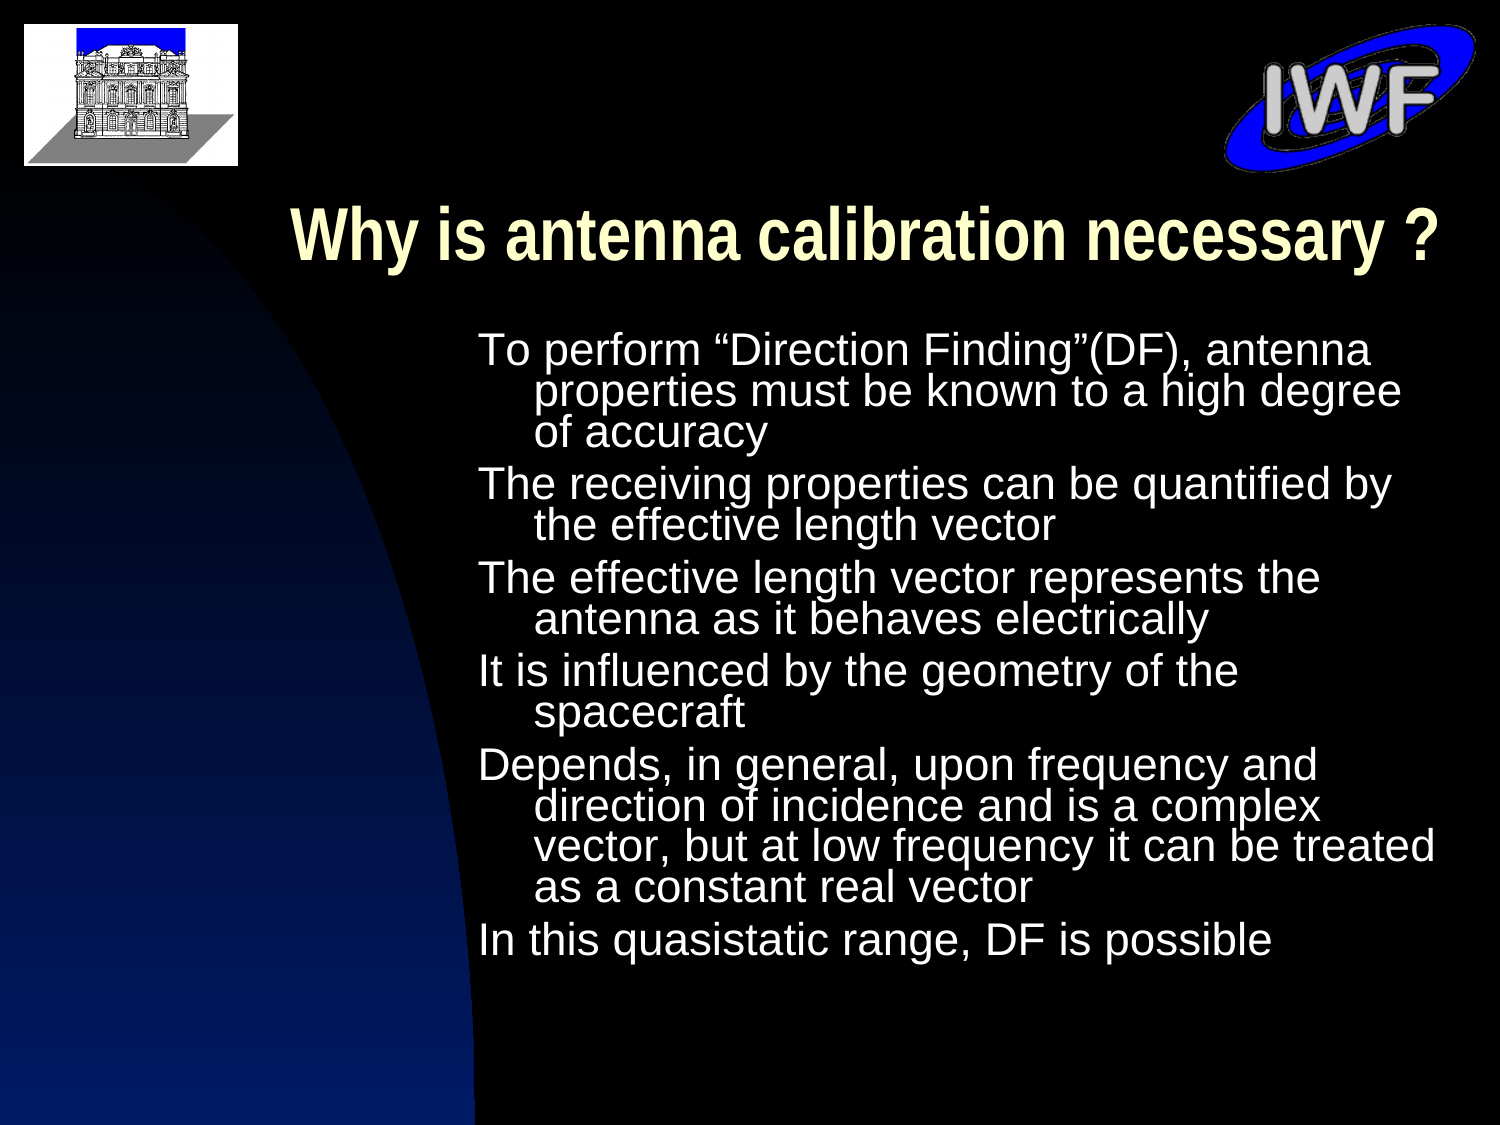

# Why is antenna calibration necessary ?
To perform “Direction Finding”(DF), antenna properties must be known to a high degree of accuracy
The receiving properties can be quantified by the effective length vector
The effective length vector represents the antenna as it behaves electrically
It is influenced by the geometry of the spacecraft
Depends, in general, upon frequency and direction of incidence and is a complex vector, but at low frequency it can be treated as a constant real vector
In this quasistatic range, DF is possible